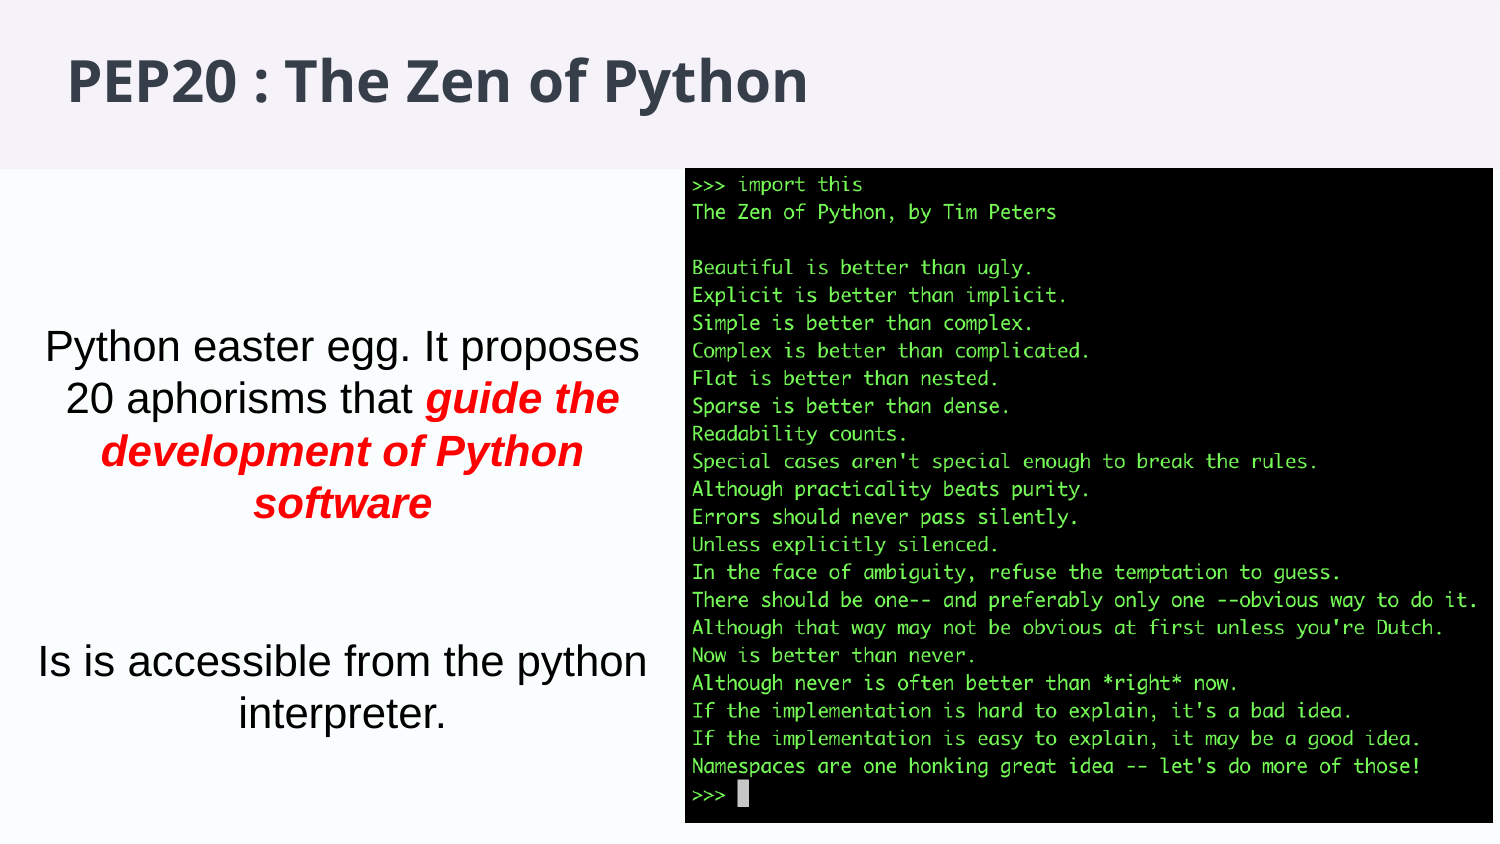

# PEP20 : The Zen of Python
Python easter egg. It proposes 20 aphorisms that guide the development of Python software
Is is accessible from the python interpreter.